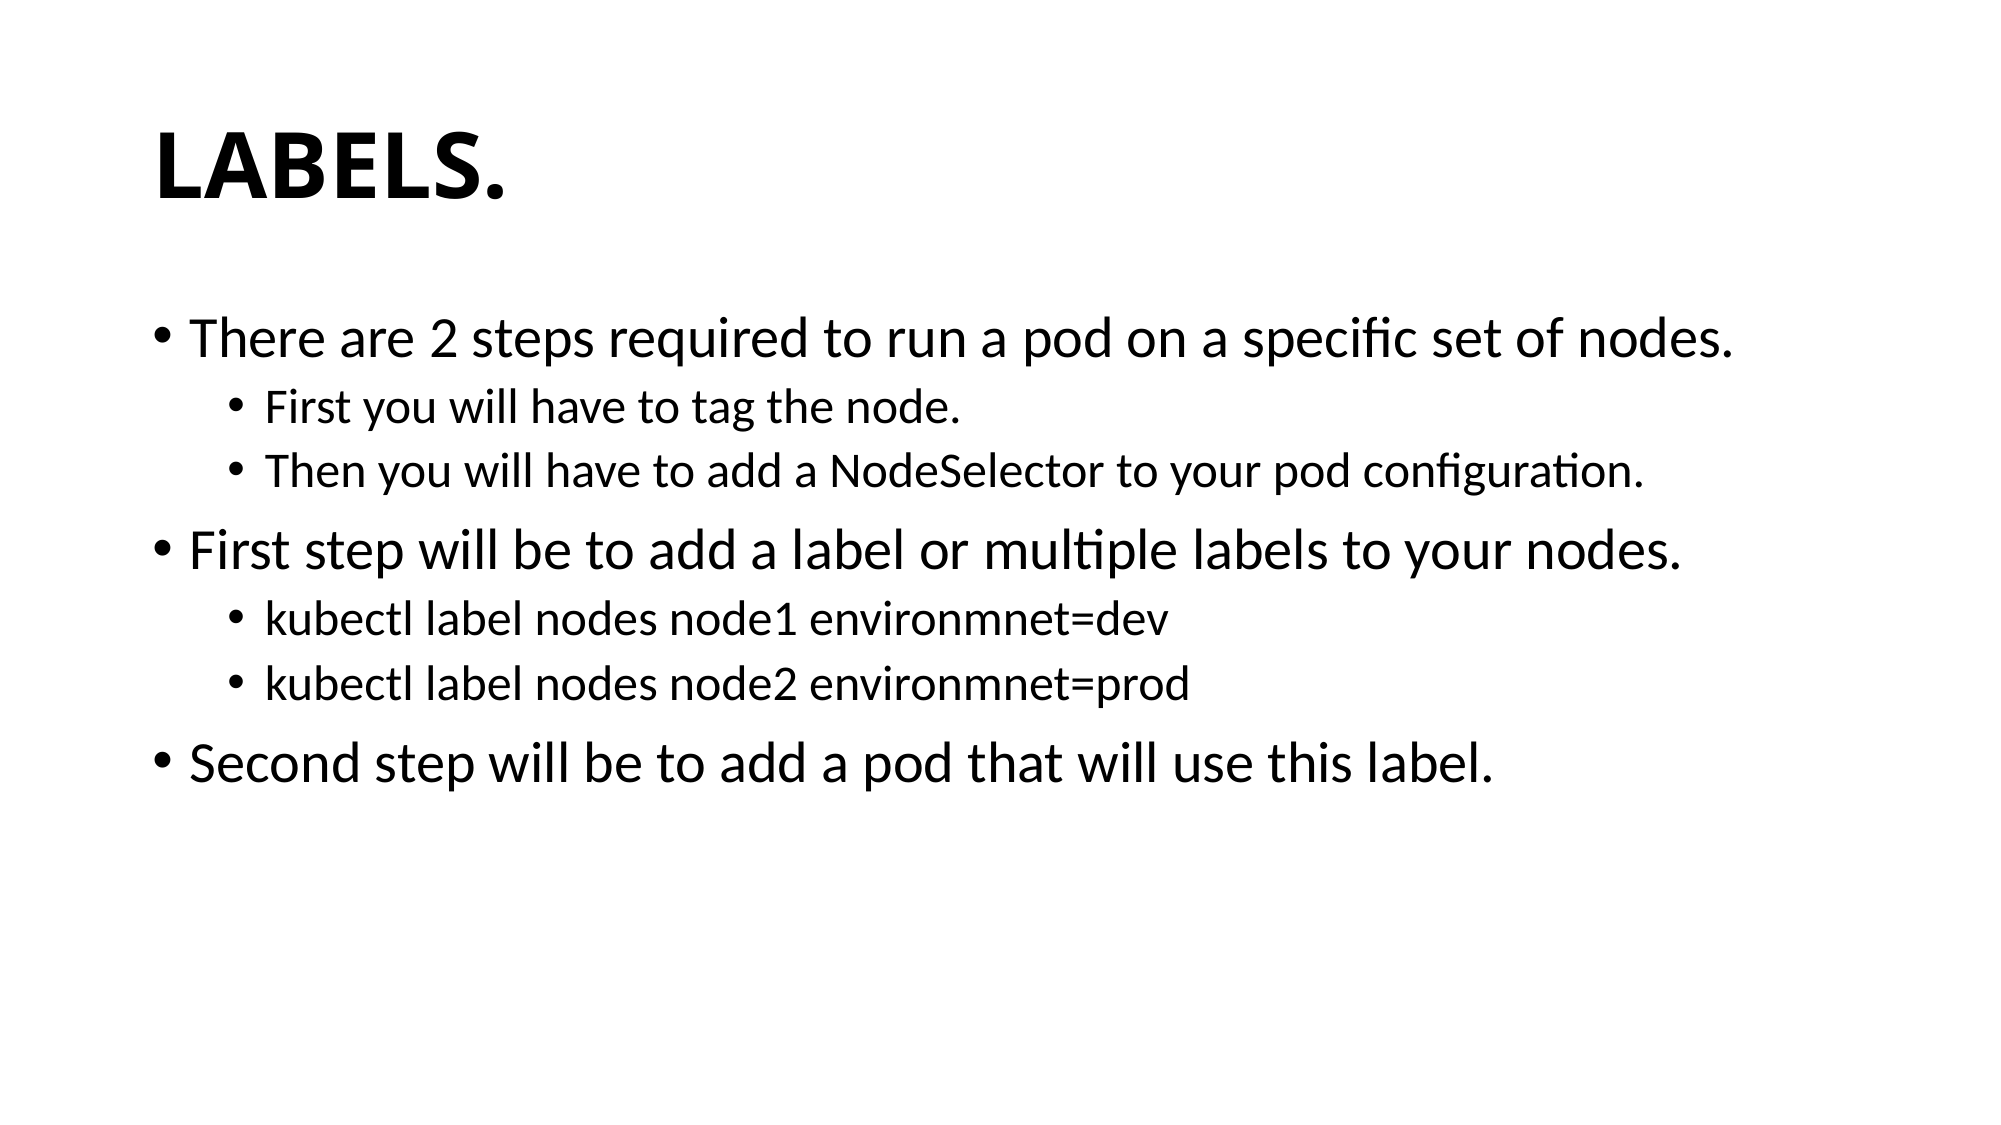

# LABELS.
There are 2 steps required to run a pod on a specific set of nodes.
First you will have to tag the node.
Then you will have to add a NodeSelector to your pod configuration.
First step will be to add a label or multiple labels to your nodes.
kubectl label nodes node1 environmnet=dev
kubectl label nodes node2 environmnet=prod
Second step will be to add a pod that will use this label.